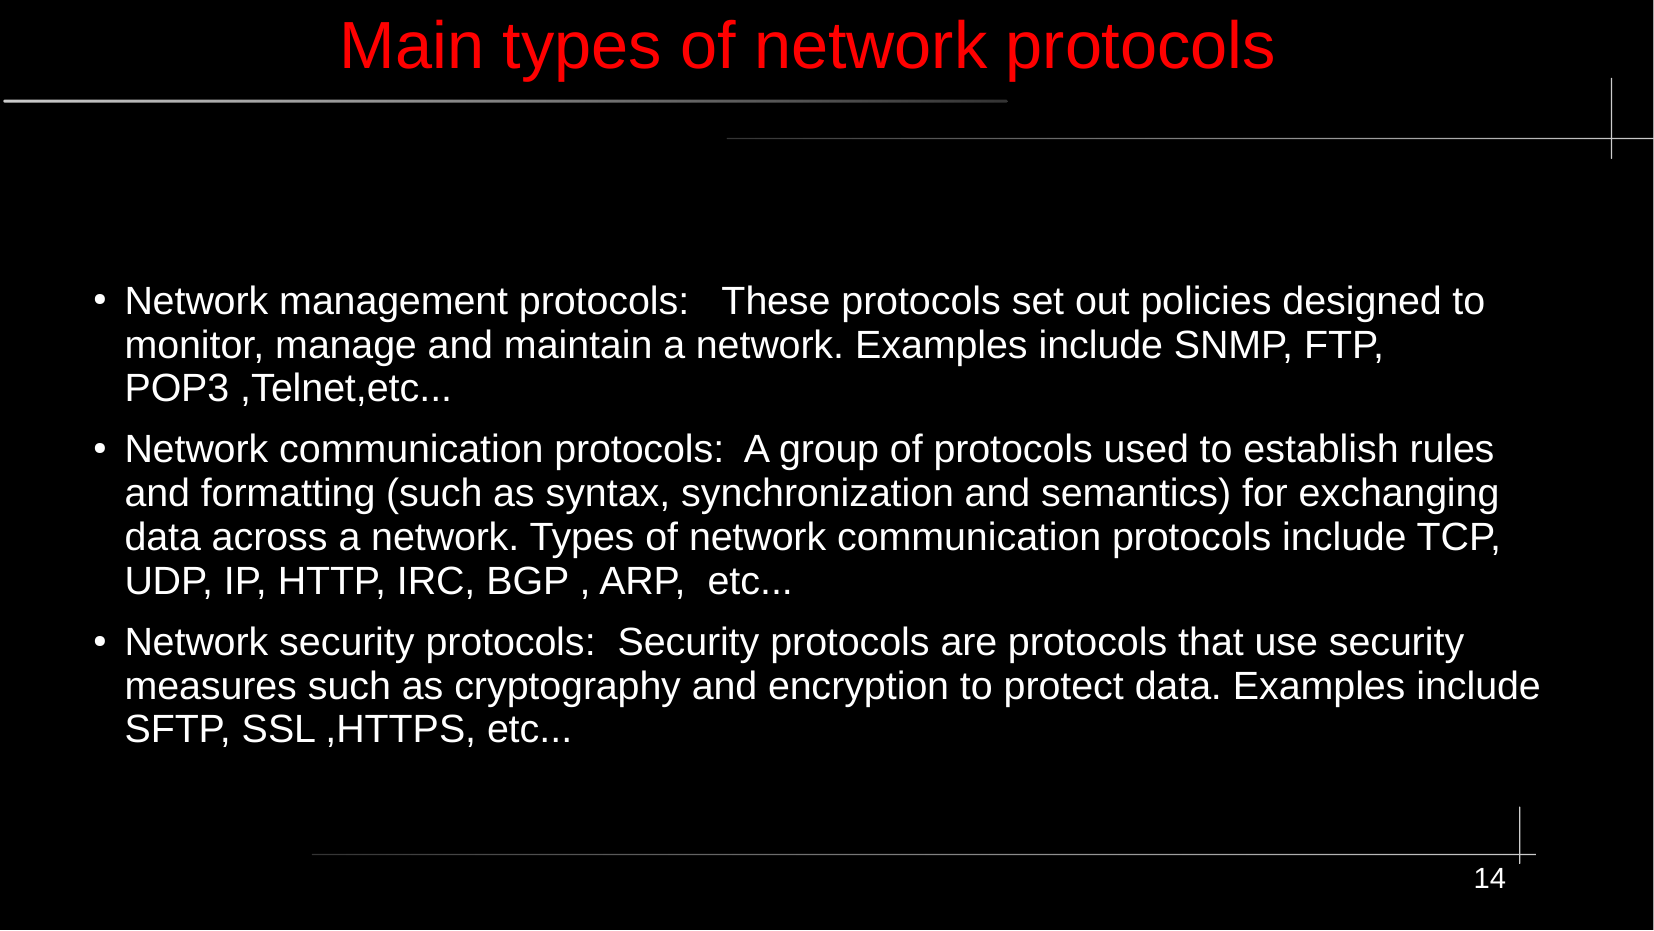

# Main types of network protocols
Network management protocols: These protocols set out policies designed to monitor, manage and maintain a network. Examples include SNMP, FTP, POP3 ,Telnet,etc...
Network communication protocols: A group of protocols used to establish rules and formatting (such as syntax, synchronization and semantics) for exchanging data across a network. Types of network communication protocols include TCP, UDP, IP, HTTP, IRC, BGP , ARP, etc...
Network security protocols: Security protocols are protocols that use security measures such as cryptography and encryption to protect data. Examples include SFTP, SSL ,HTTPS, etc...
14